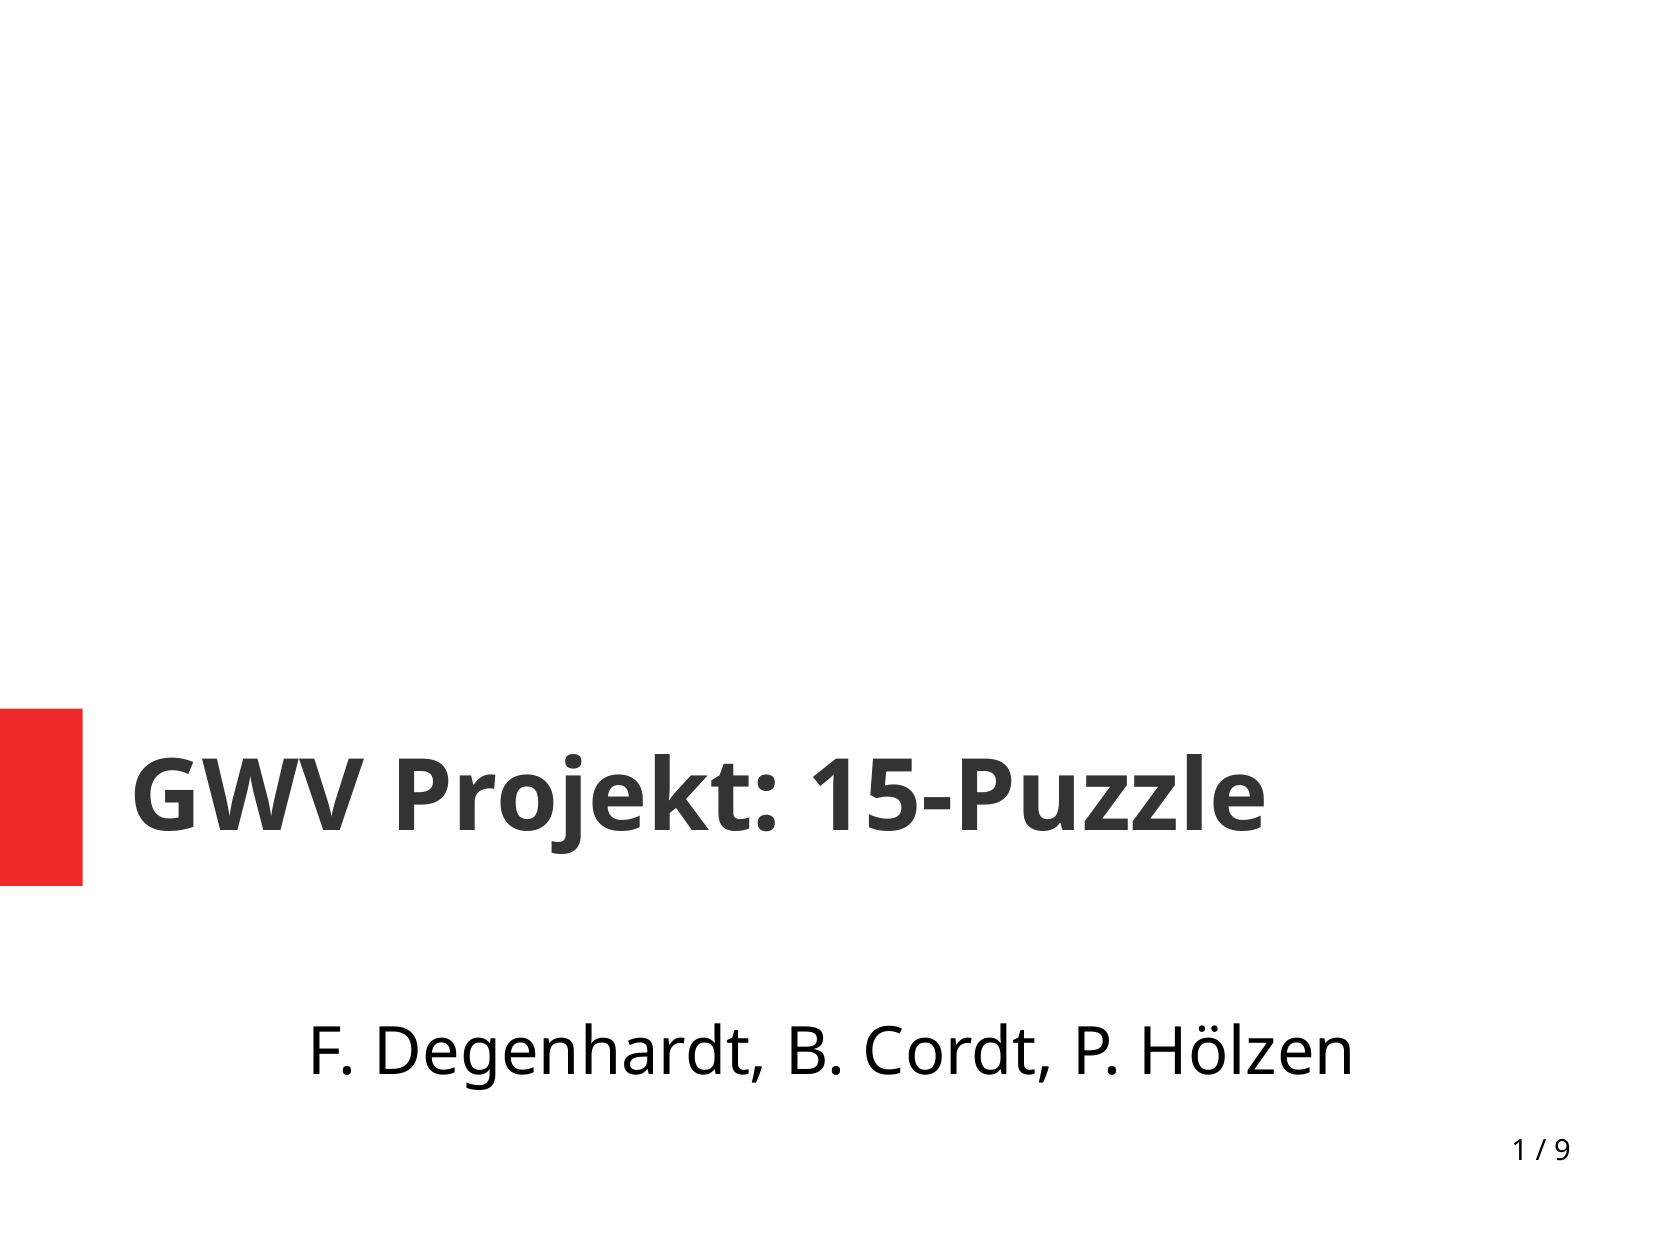

# GWV Projekt: 15-Puzzle
F. Degenhardt, B. Cordt, P. Hölzen
1